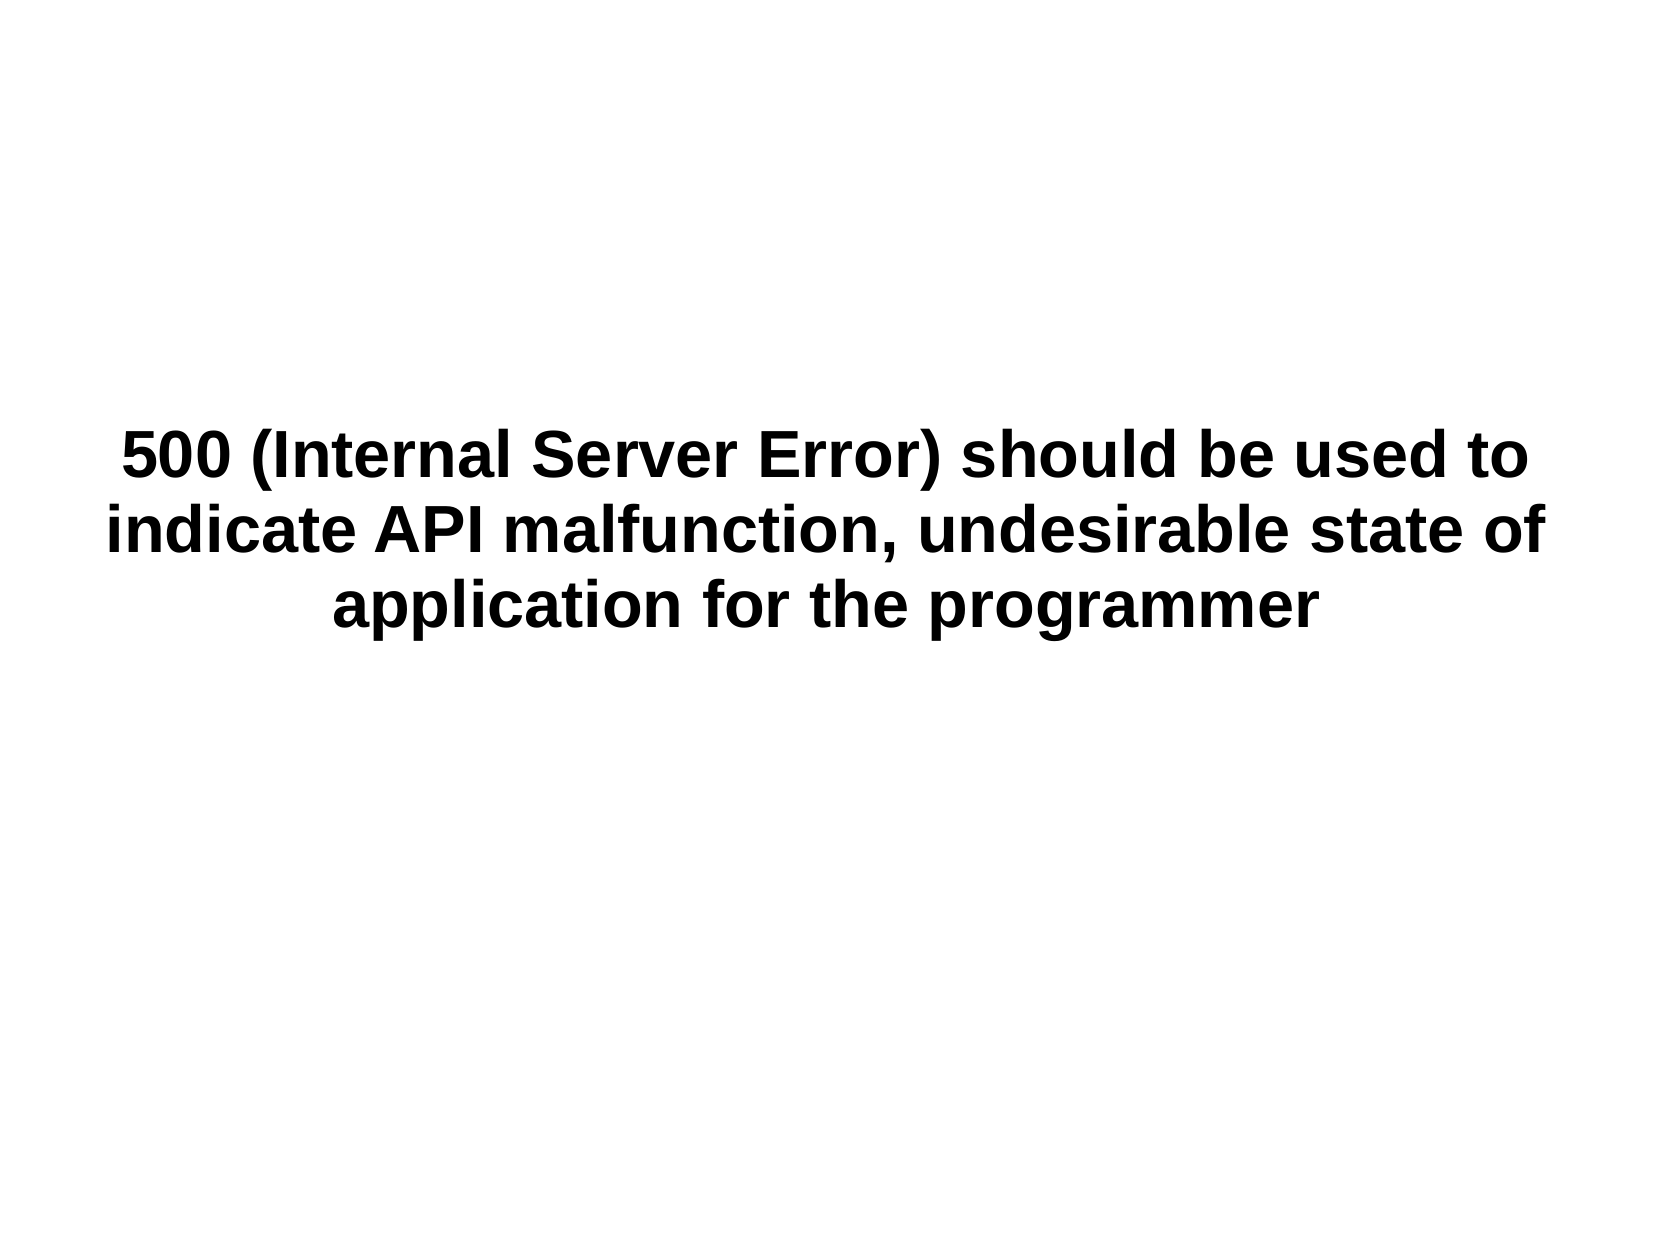

# 500 (Internal Server Error) should be used to indicate API malfunction, undesirable state of application for the programmer